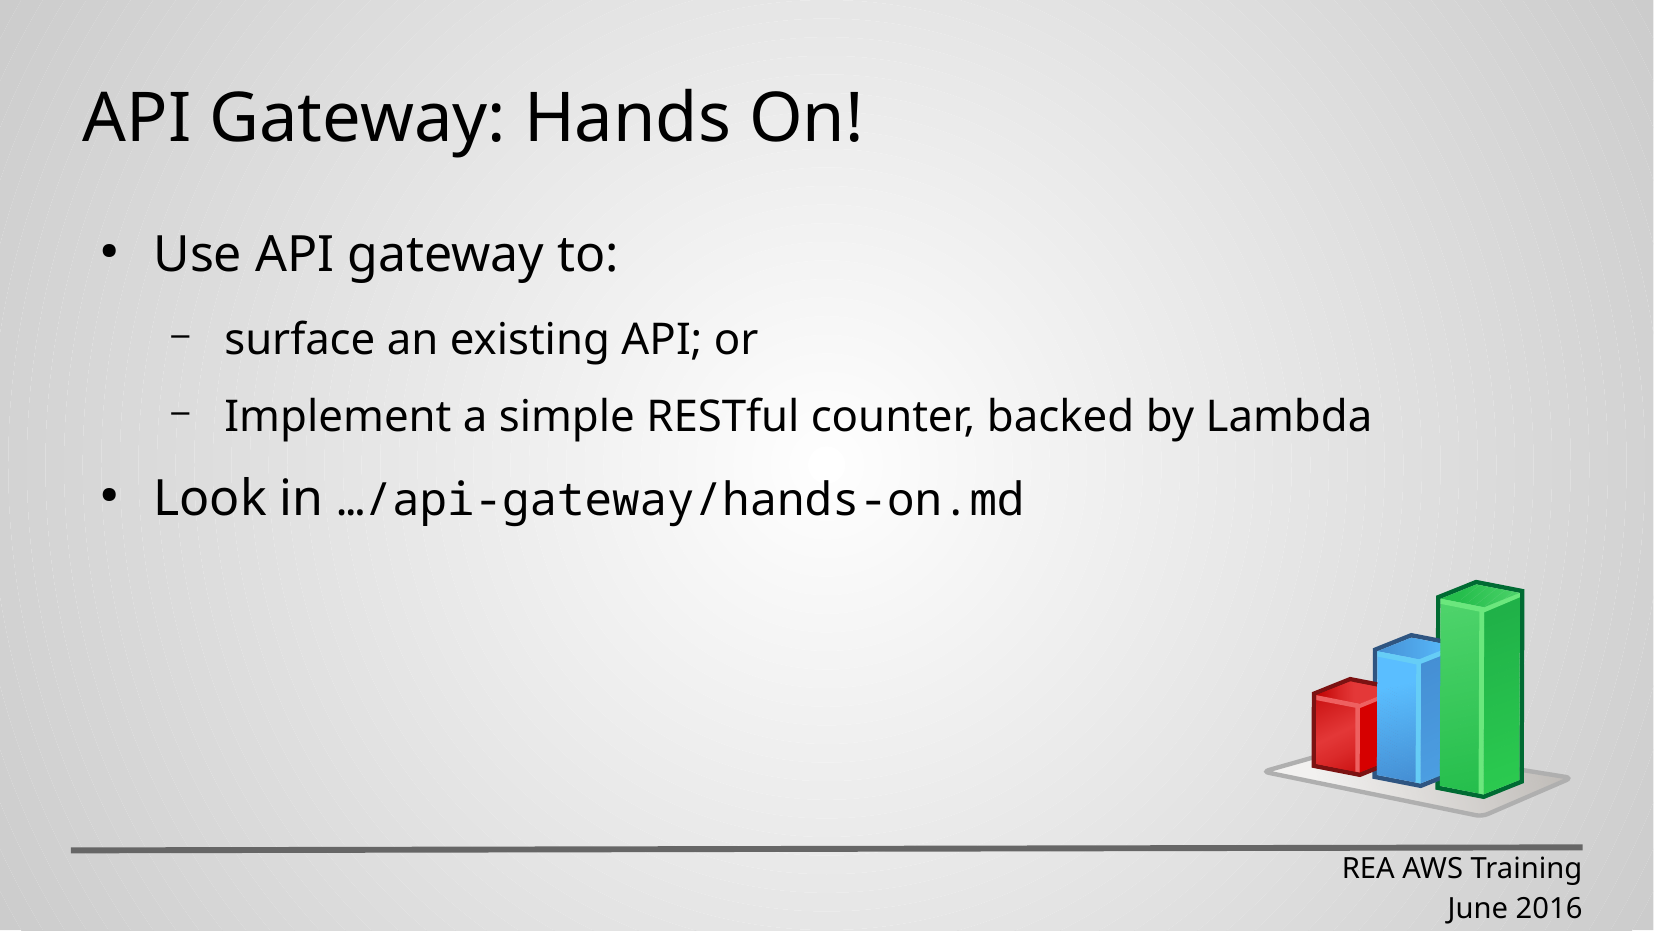

# API Gateway: Hands On!
Use API gateway to:
surface an existing API; or
Implement a simple RESTful counter, backed by Lambda
Look in …/api-gateway/hands-on.md